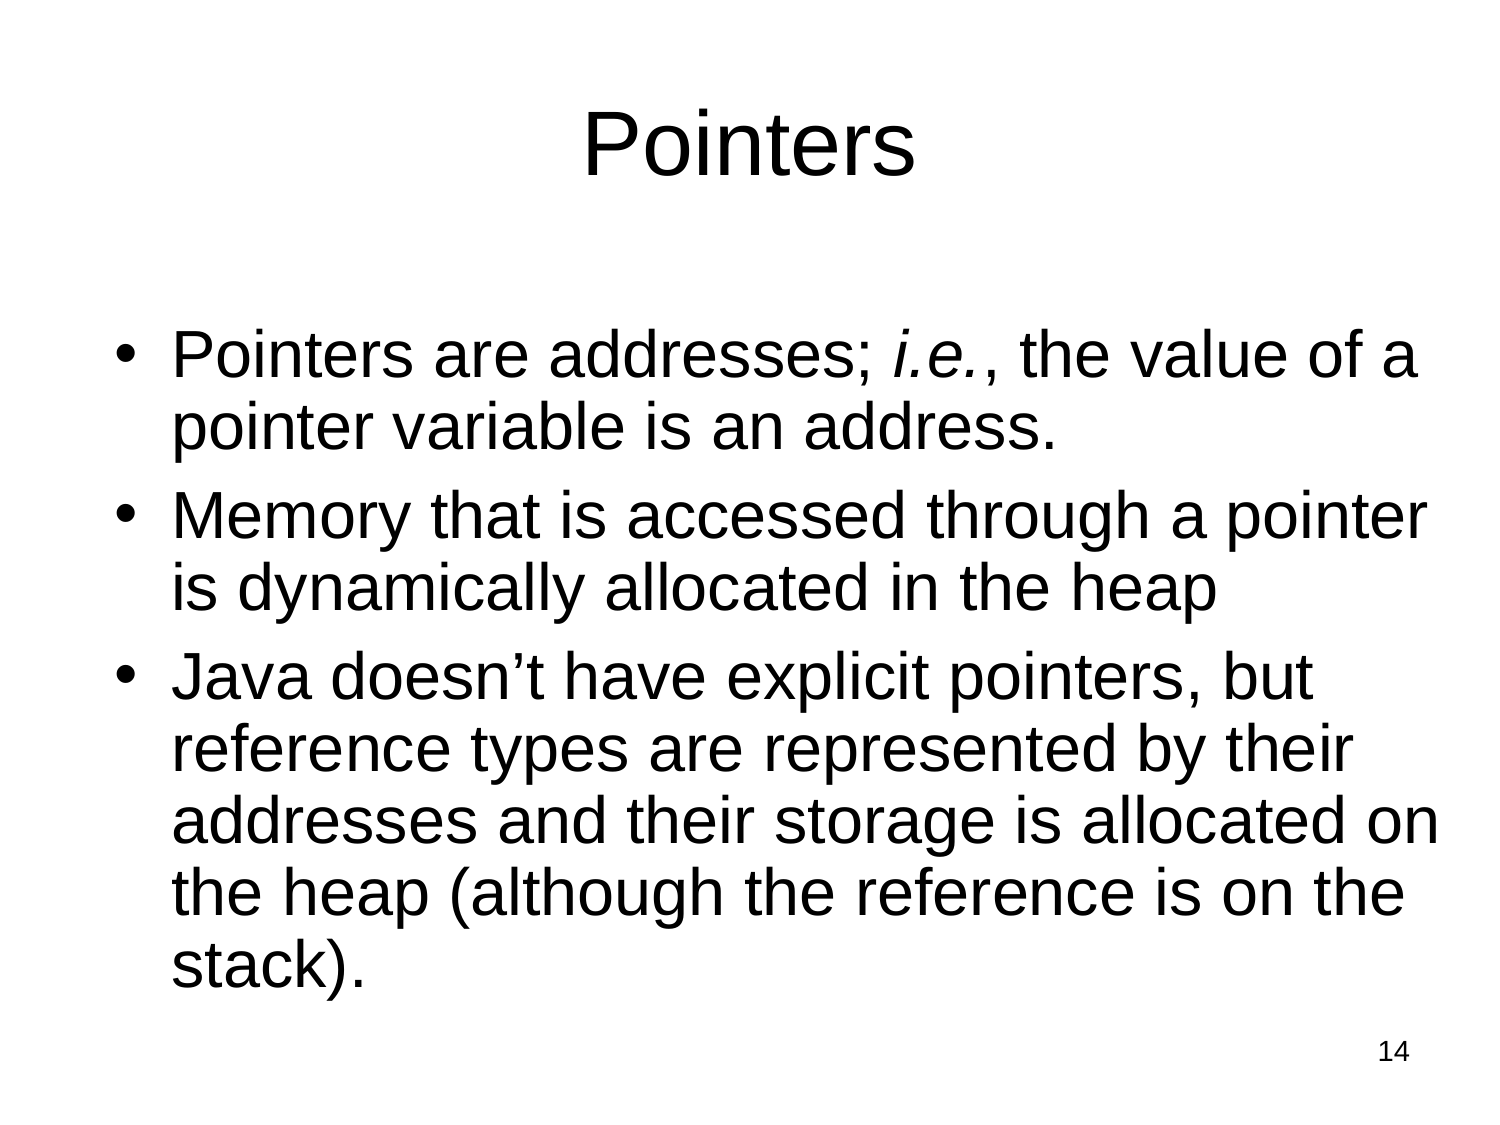

# Pointers
Pointers are addresses; i.e., the value of a pointer variable is an address.
Memory that is accessed through a pointer is dynamically allocated in the heap
Java doesn’t have explicit pointers, but reference types are represented by their addresses and their storage is allocated on the heap (although the reference is on the stack).